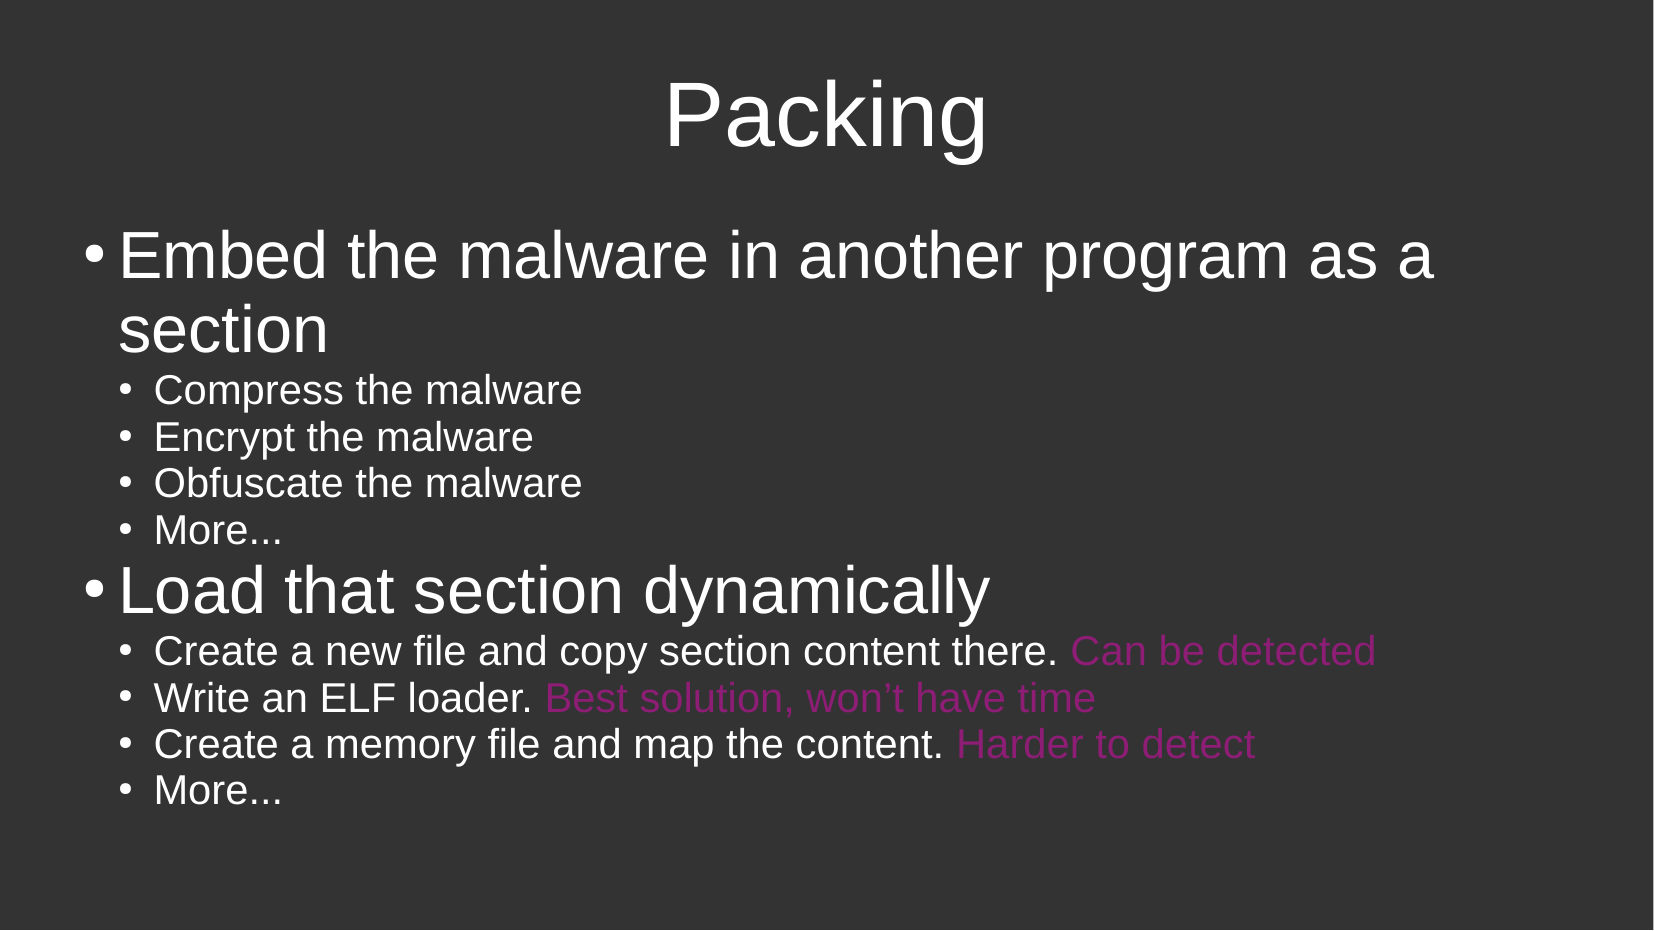

# Packing
Embed the malware in another program as a section
Compress the malware
Encrypt the malware
Obfuscate the malware
More...
Load that section dynamically
Create a new file and copy section content there. Can be detected
Write an ELF loader. Best solution, won’t have time
Create a memory file and map the content. Harder to detect
More...